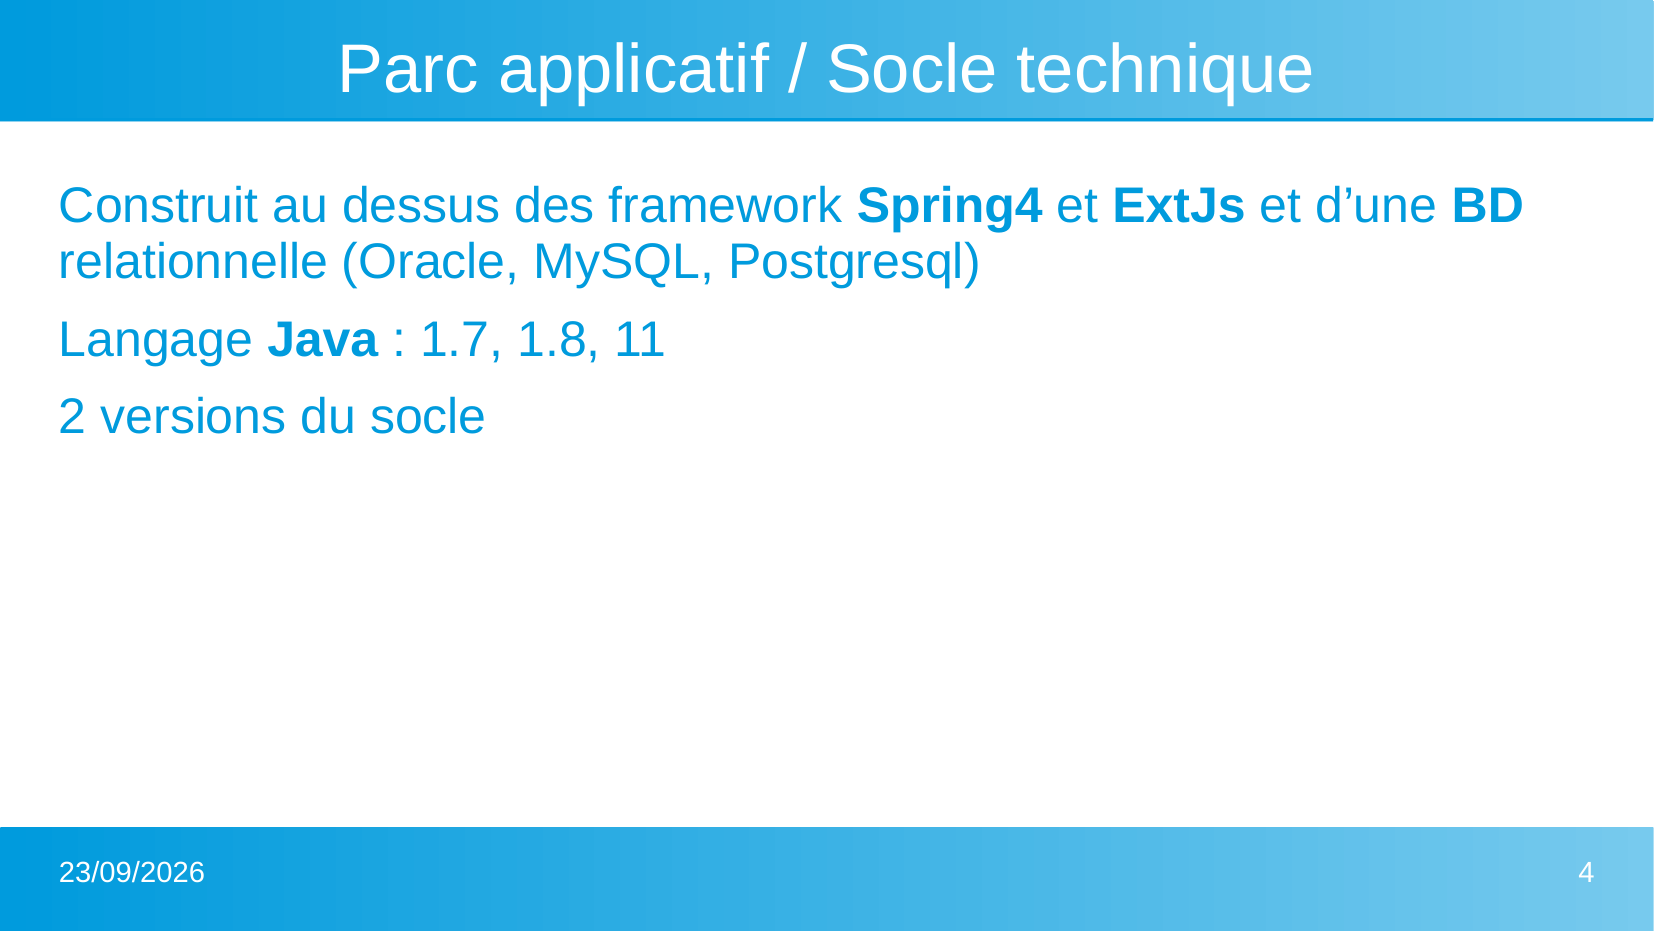

# Parc applicatif / Socle technique
Construit au dessus des framework Spring4 et ExtJs et d’une BD relationnelle (Oracle, MySQL, Postgresql)
Langage Java : 1.7, 1.8, 11
2 versions du socle
4